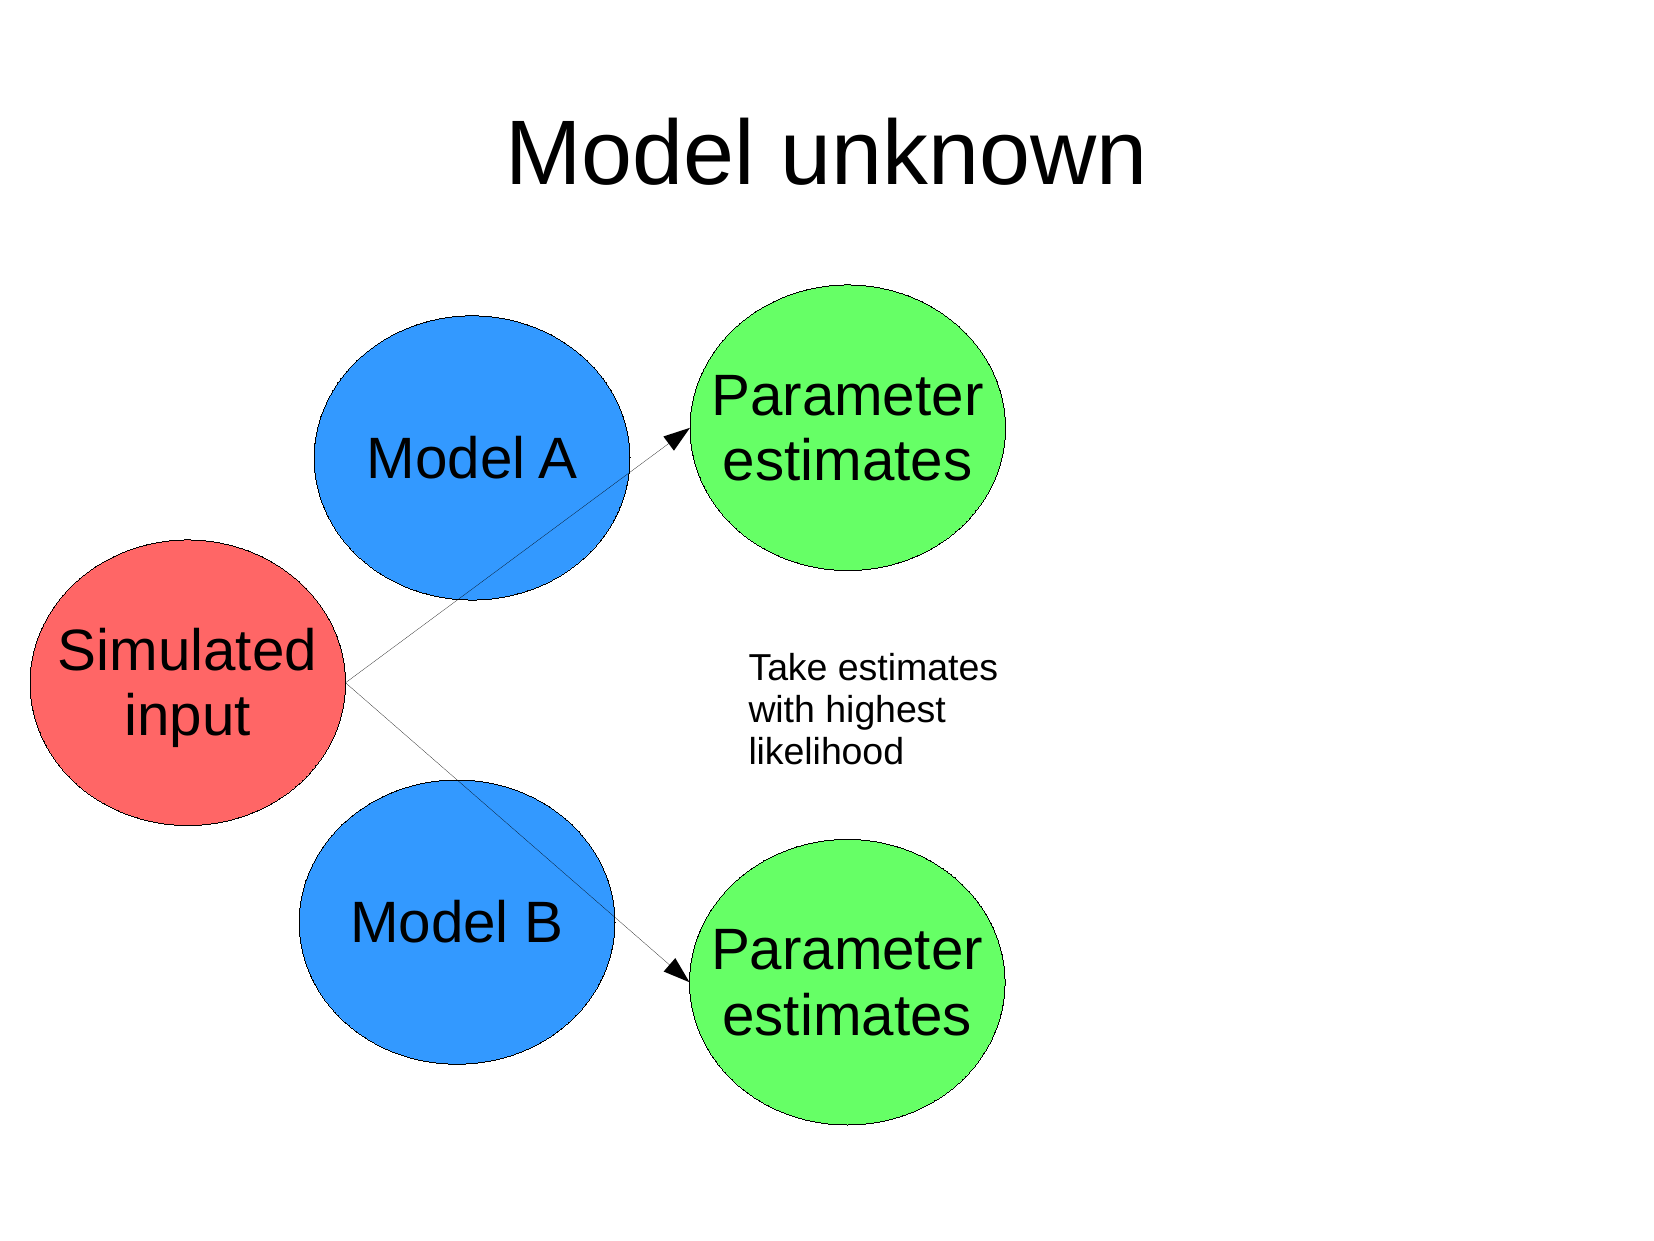

# Model unknown
Parameter
estimates
Model A
Simulated
input
Take estimates
with highest
likelihood
Model B
Parameter
estimates